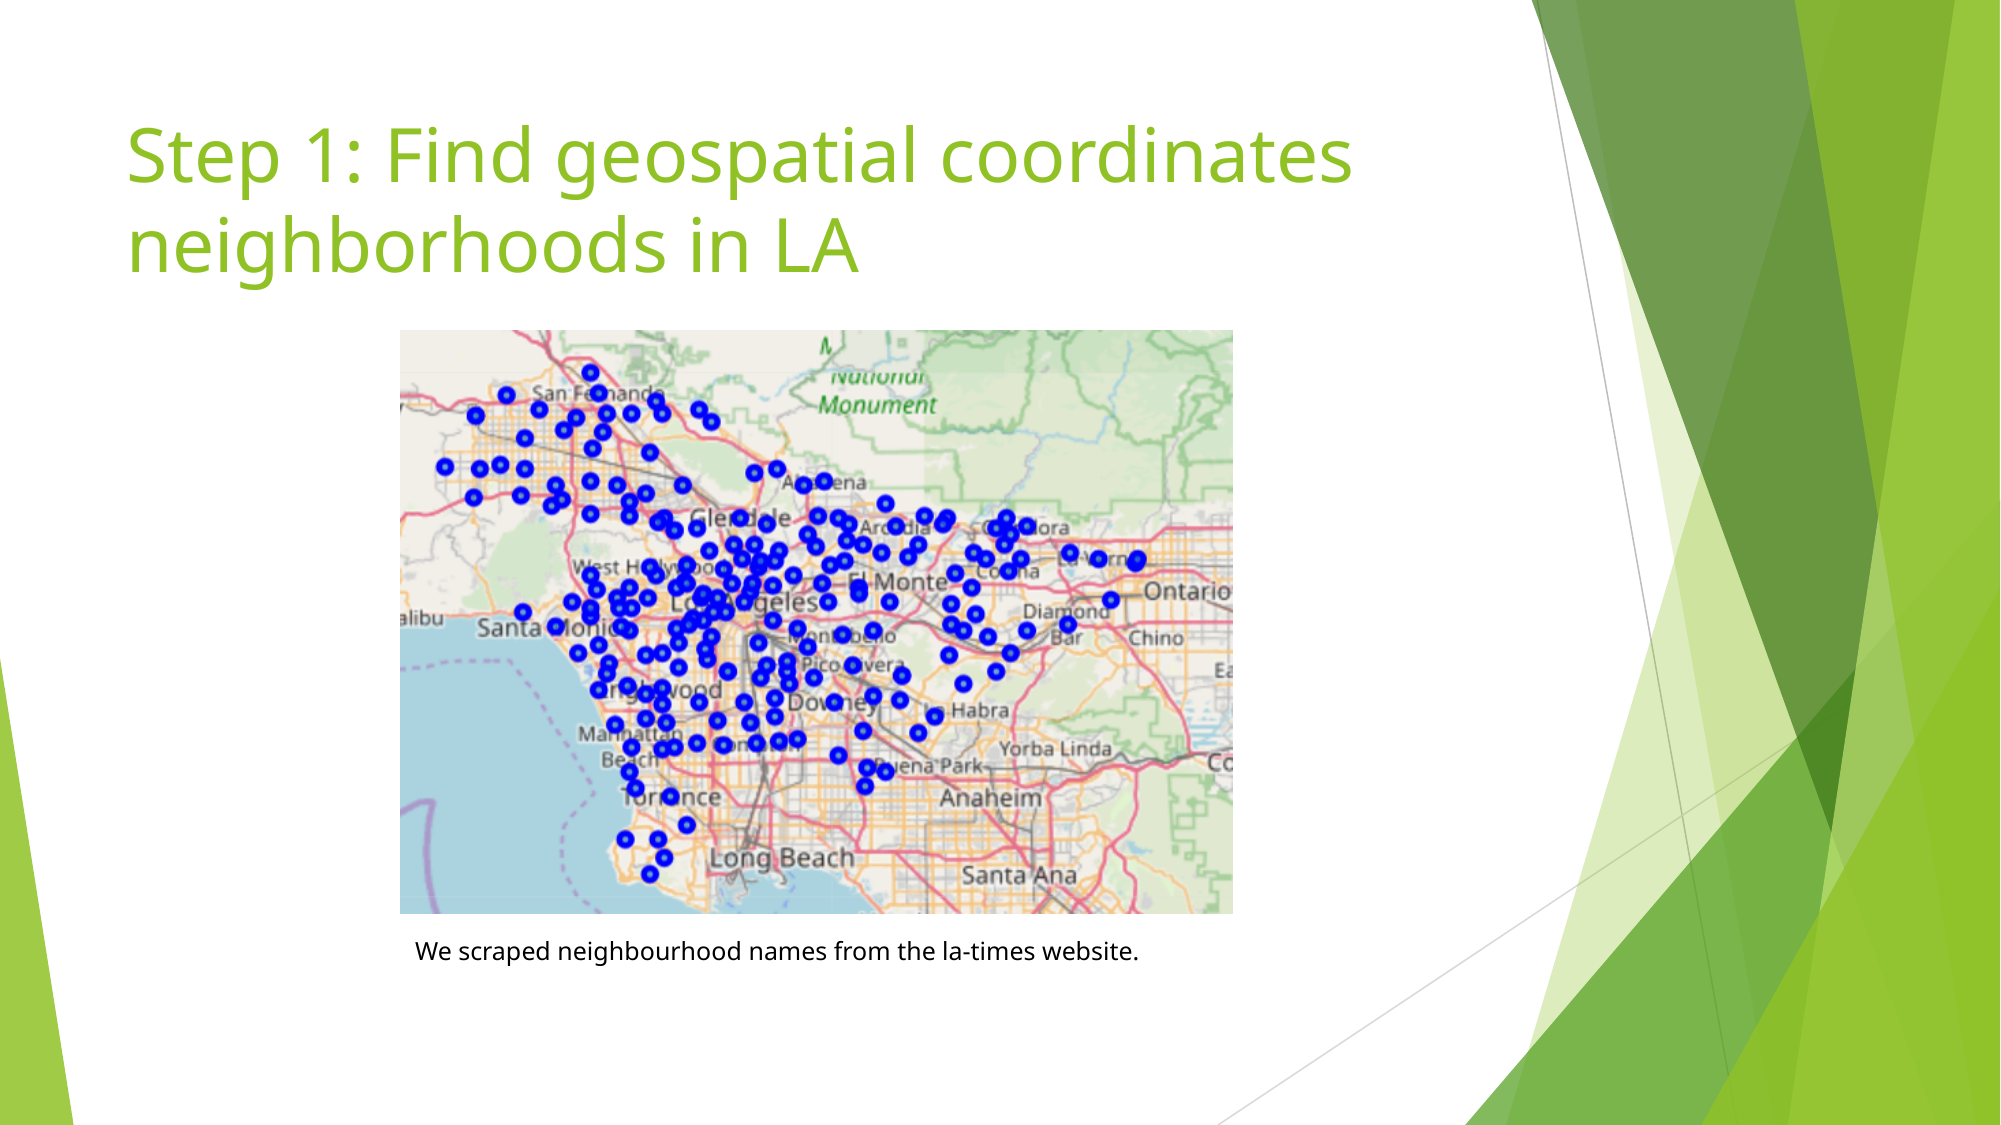

# Step 1: Find geospatial coordinates neighborhoods in LA
We scraped neighbourhood names from the la-times website.